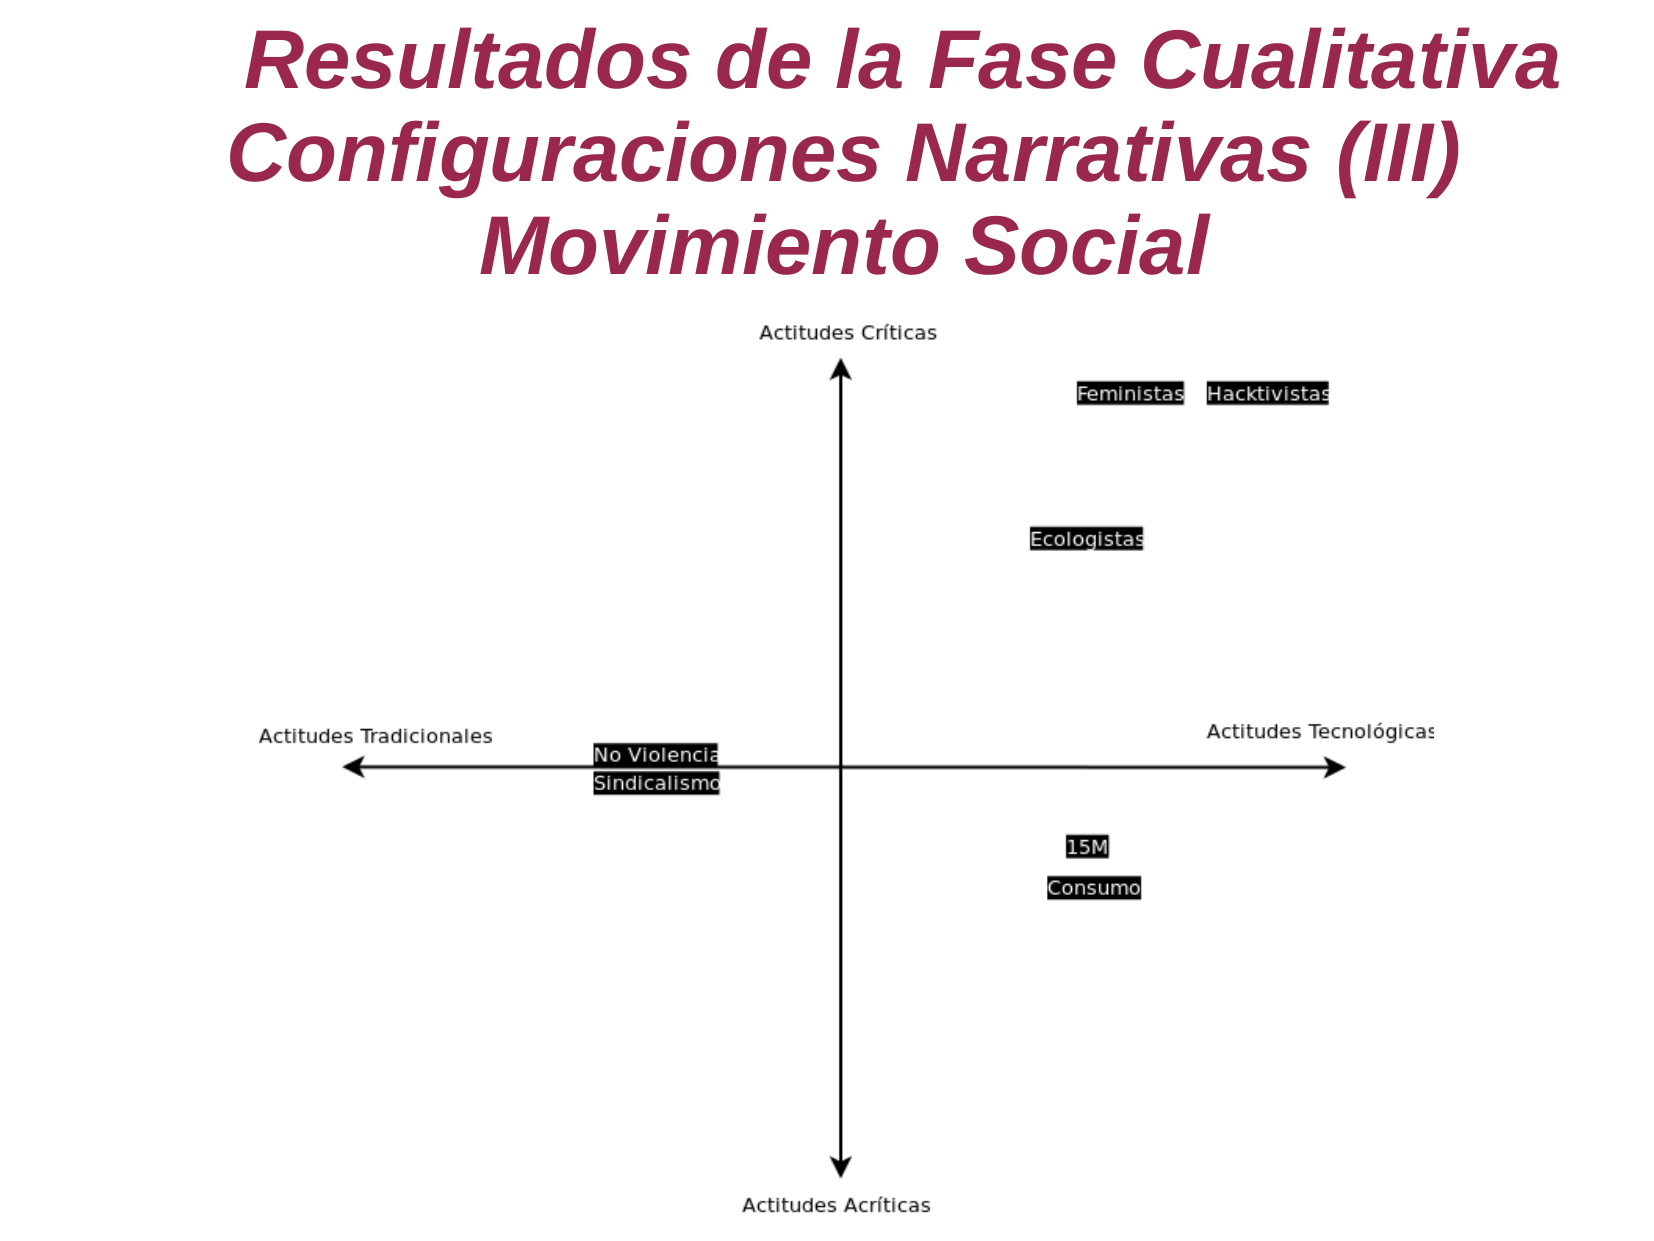

# Resultados de la Fase Cualitativa Configuraciones Narrativas (III) Movimiento Social